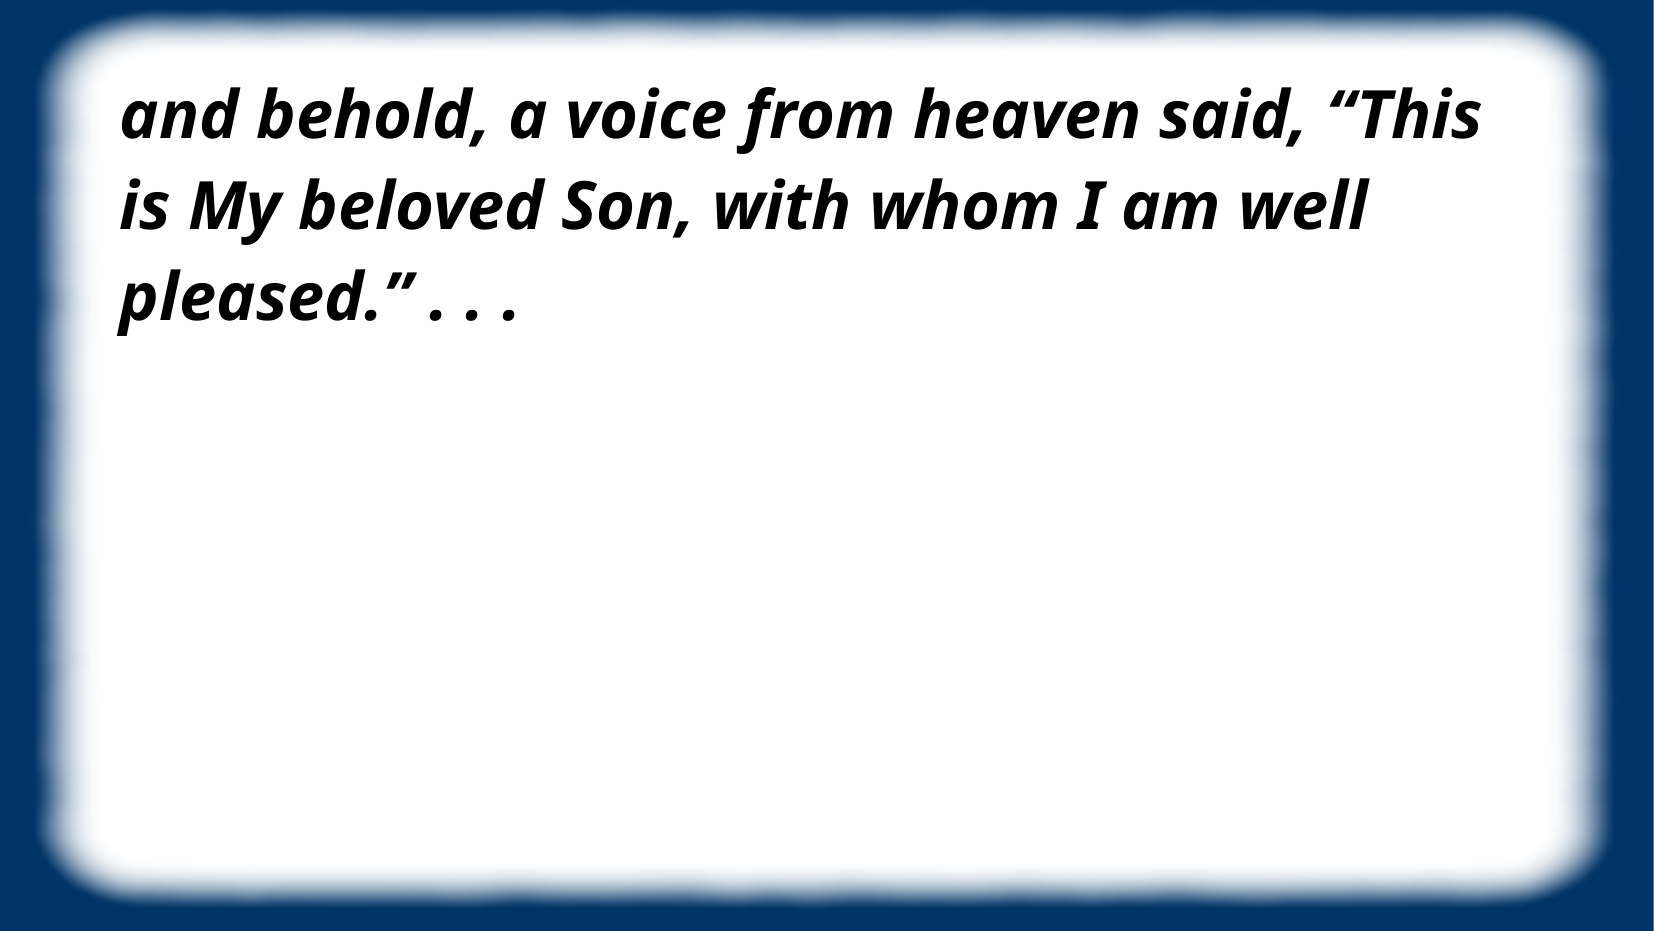

and behold, a voice from heaven said, “This is My beloved Son, with whom I am well pleased.” . . .